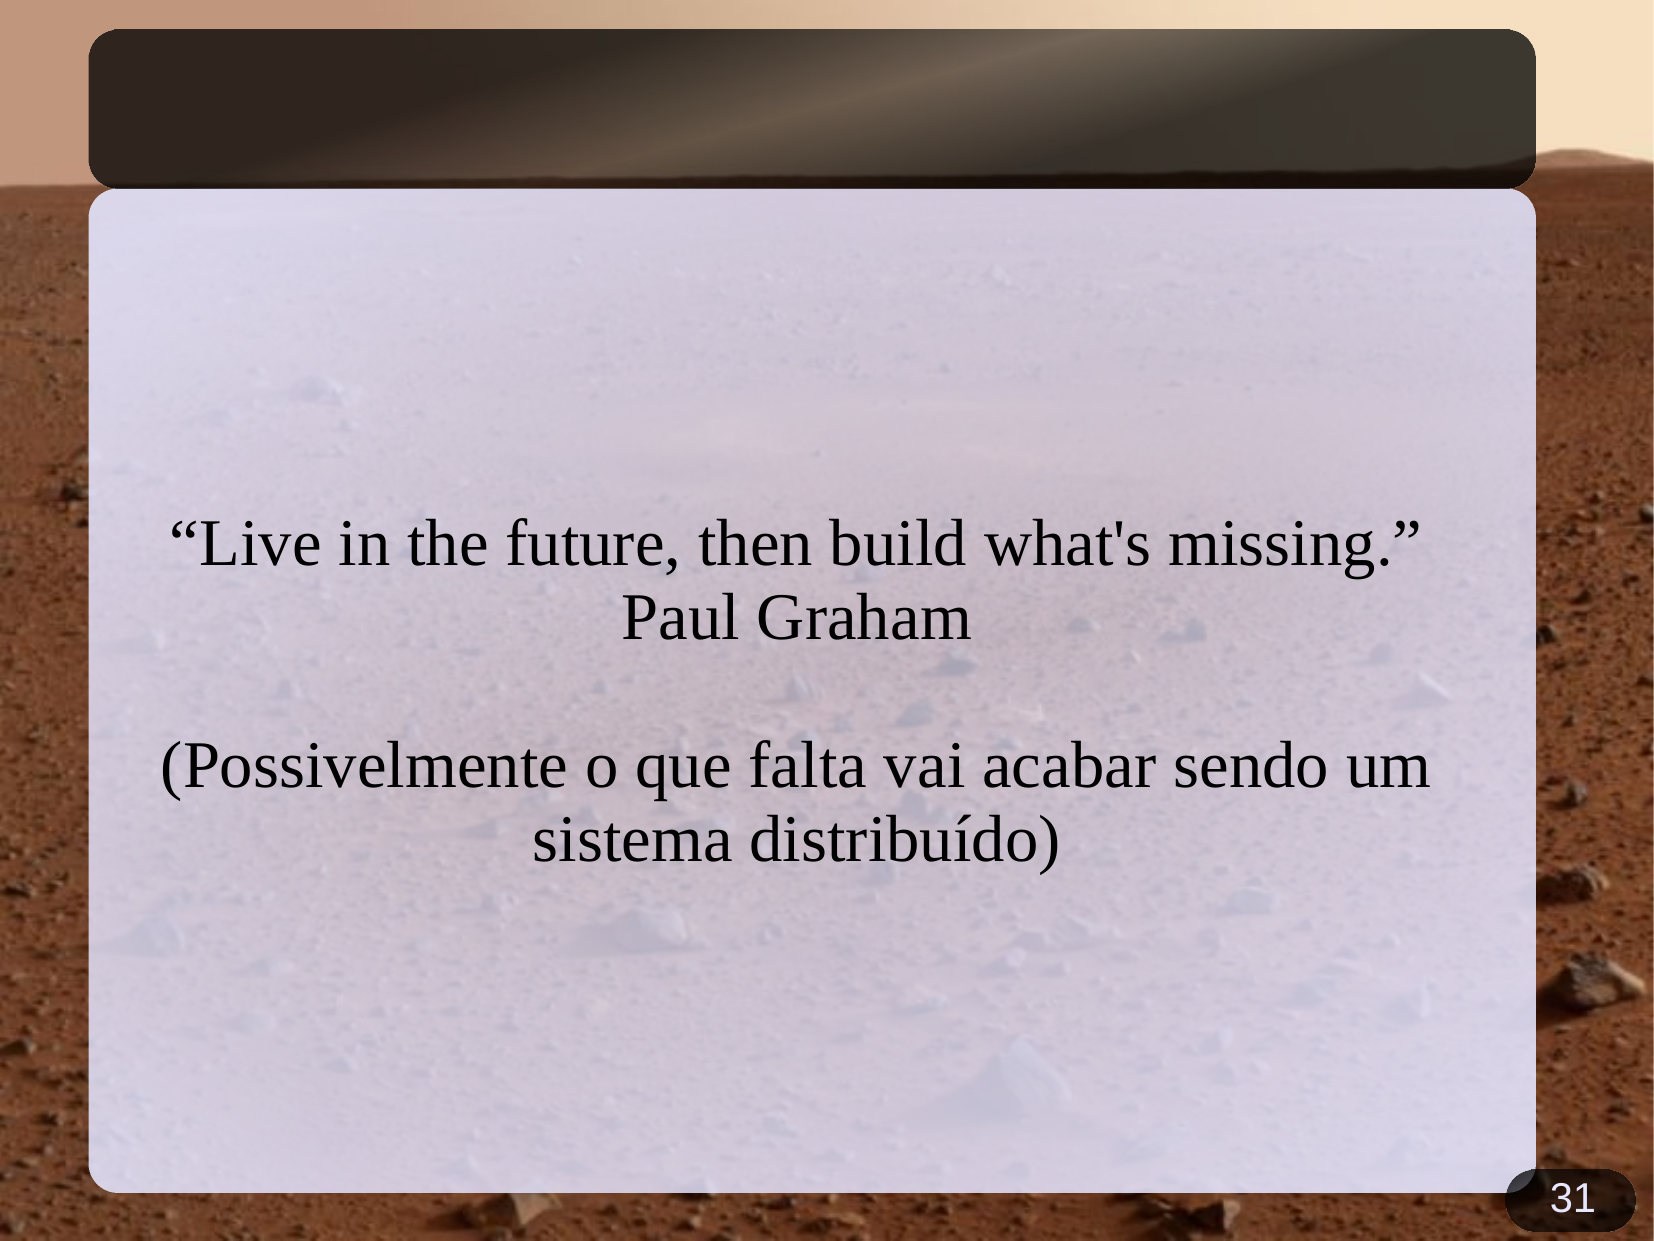

#
“Live in the future, then build what's missing.”
Paul Graham
(Possivelmente o que falta vai acabar sendo um sistema distribuído)